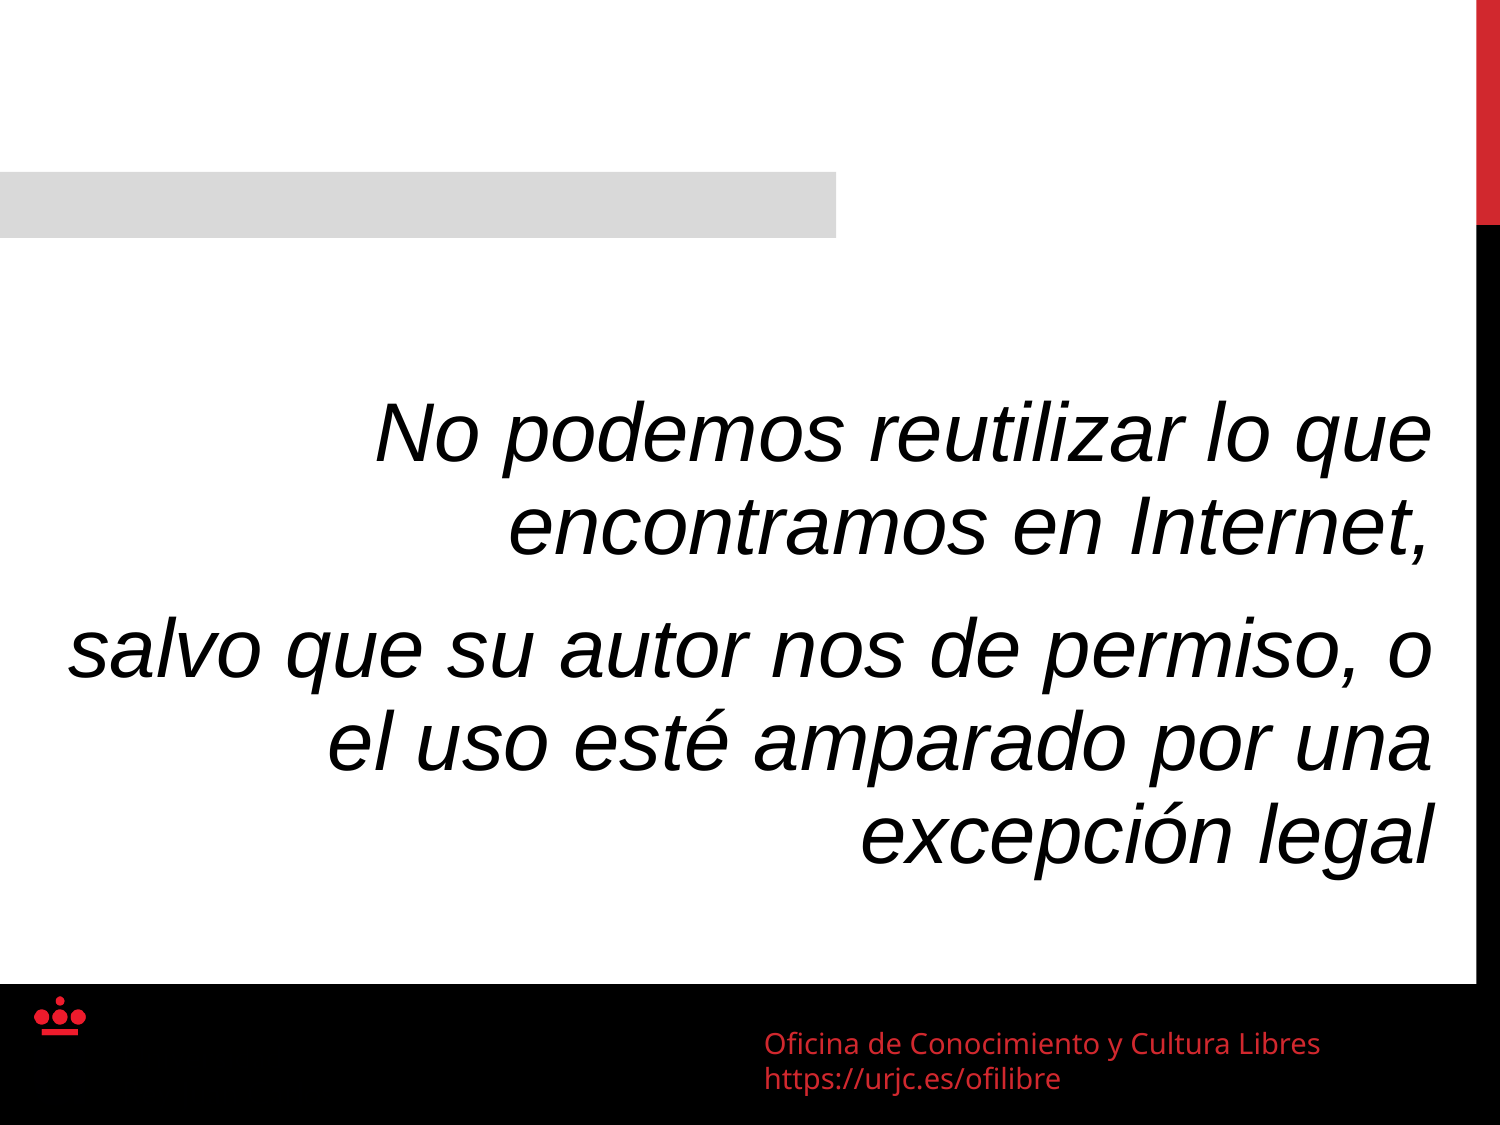

#
No podemos reutilizar lo que encontramos en Internet,
salvo que su autor nos de permiso, o el uso esté amparado por una excepción legal
Oficina de Conocimiento y Cultura Libres
https://urjc.es/ofilibre